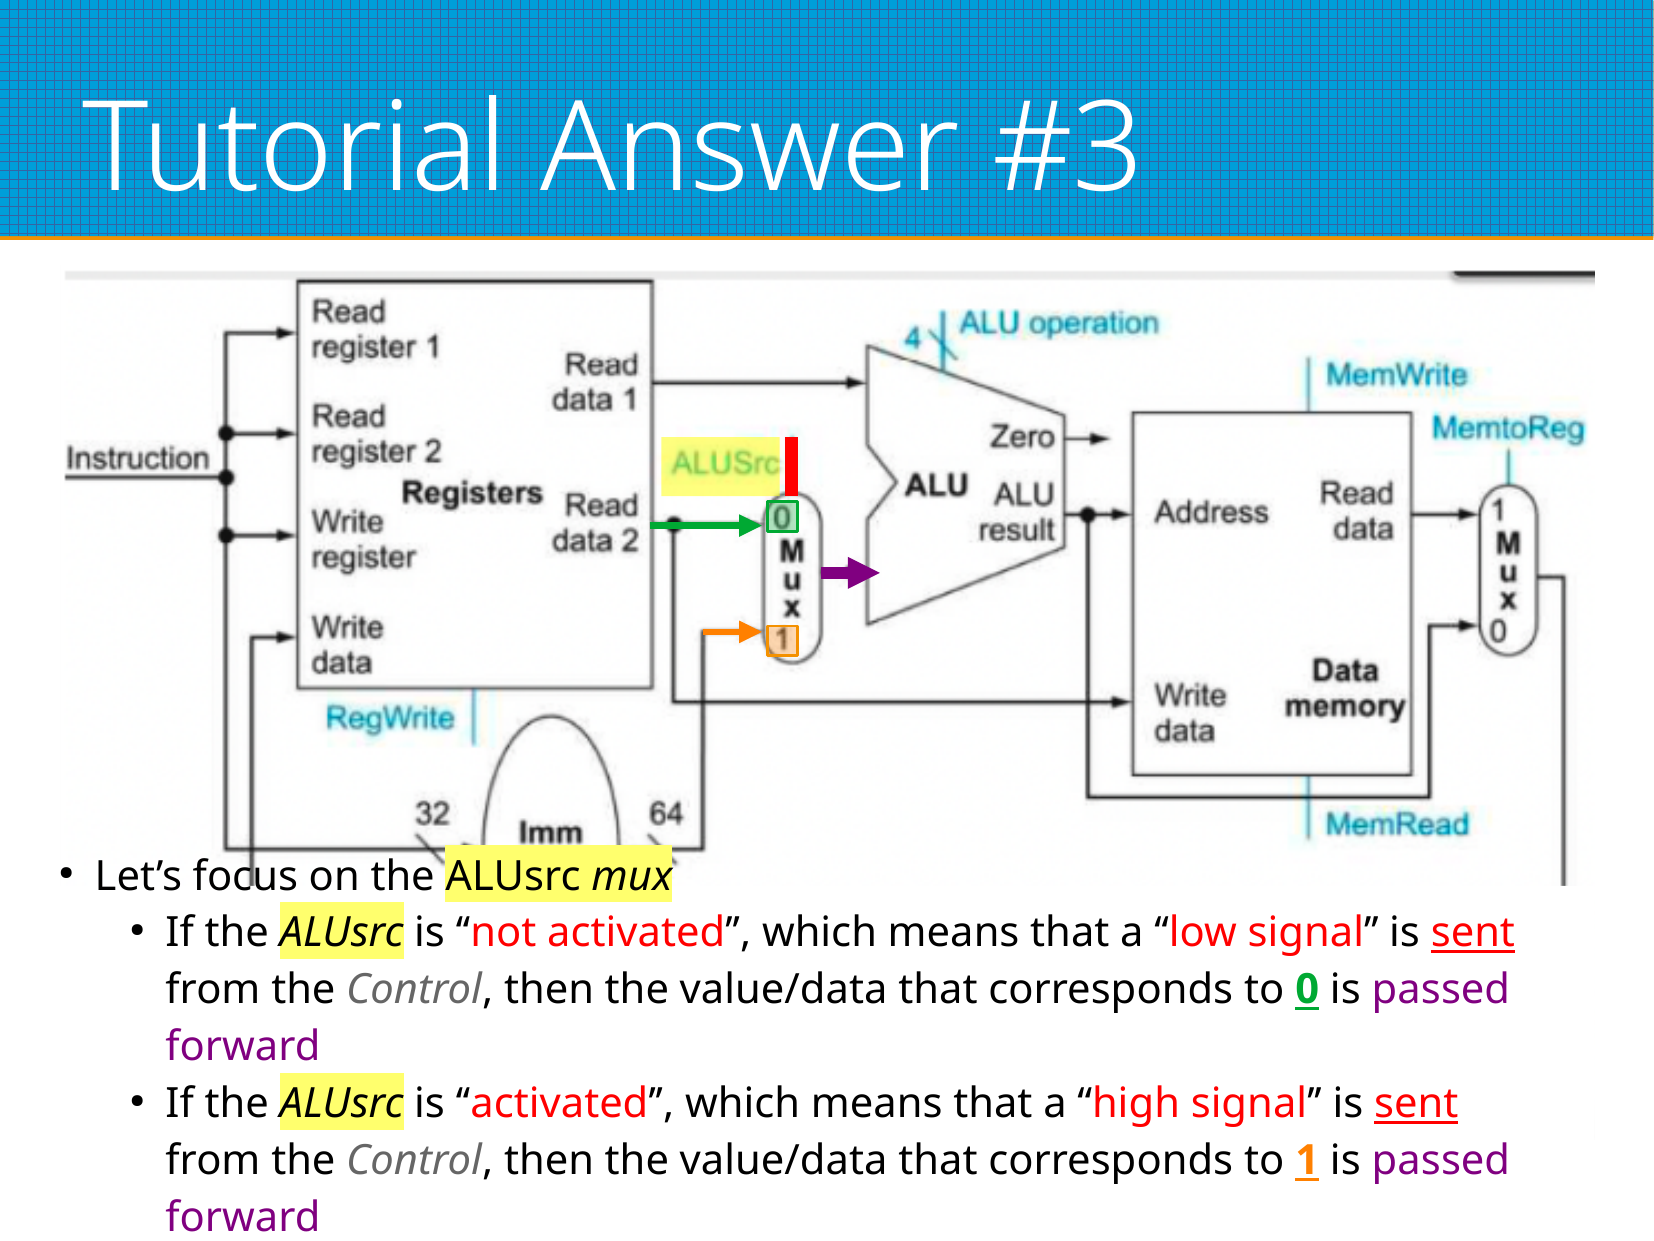

# Tutorial Answer #3
Let’s focus on the ALUsrc mux
If the ALUsrc is ‘‘not activated’’, which means that a ‘‘low signal’’ is sent from the Control, then the value/data that corresponds to 0 is passed forward
If the ALUsrc is ‘‘activated’’, which means that a ‘‘high signal’’ is sent from the Control, then the value/data that corresponds to 1 is passed forward